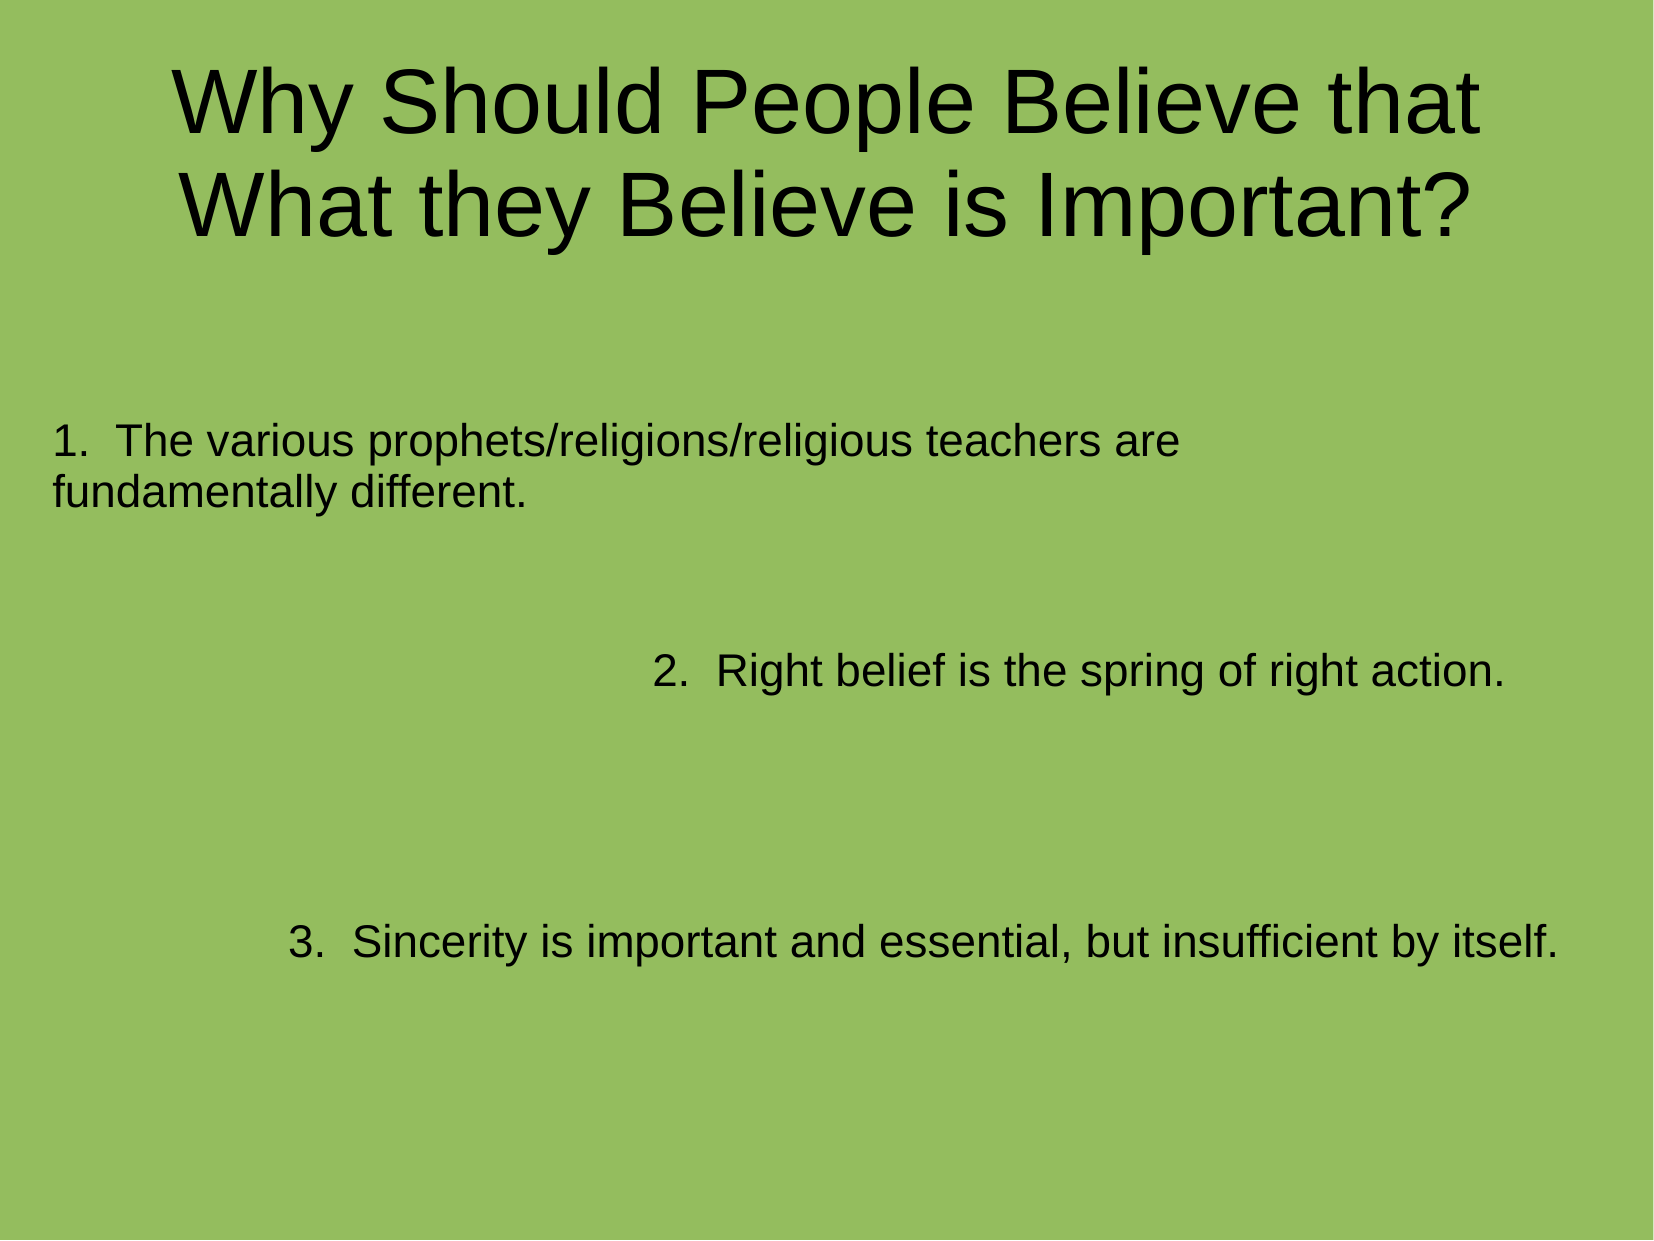

# Why Should People Believe that What they Believe is Important?
1. The various prophets/religions/religious teachers are fundamentally different.
2. Right belief is the spring of right action.
3. Sincerity is important and essential, but insufficient by itself.